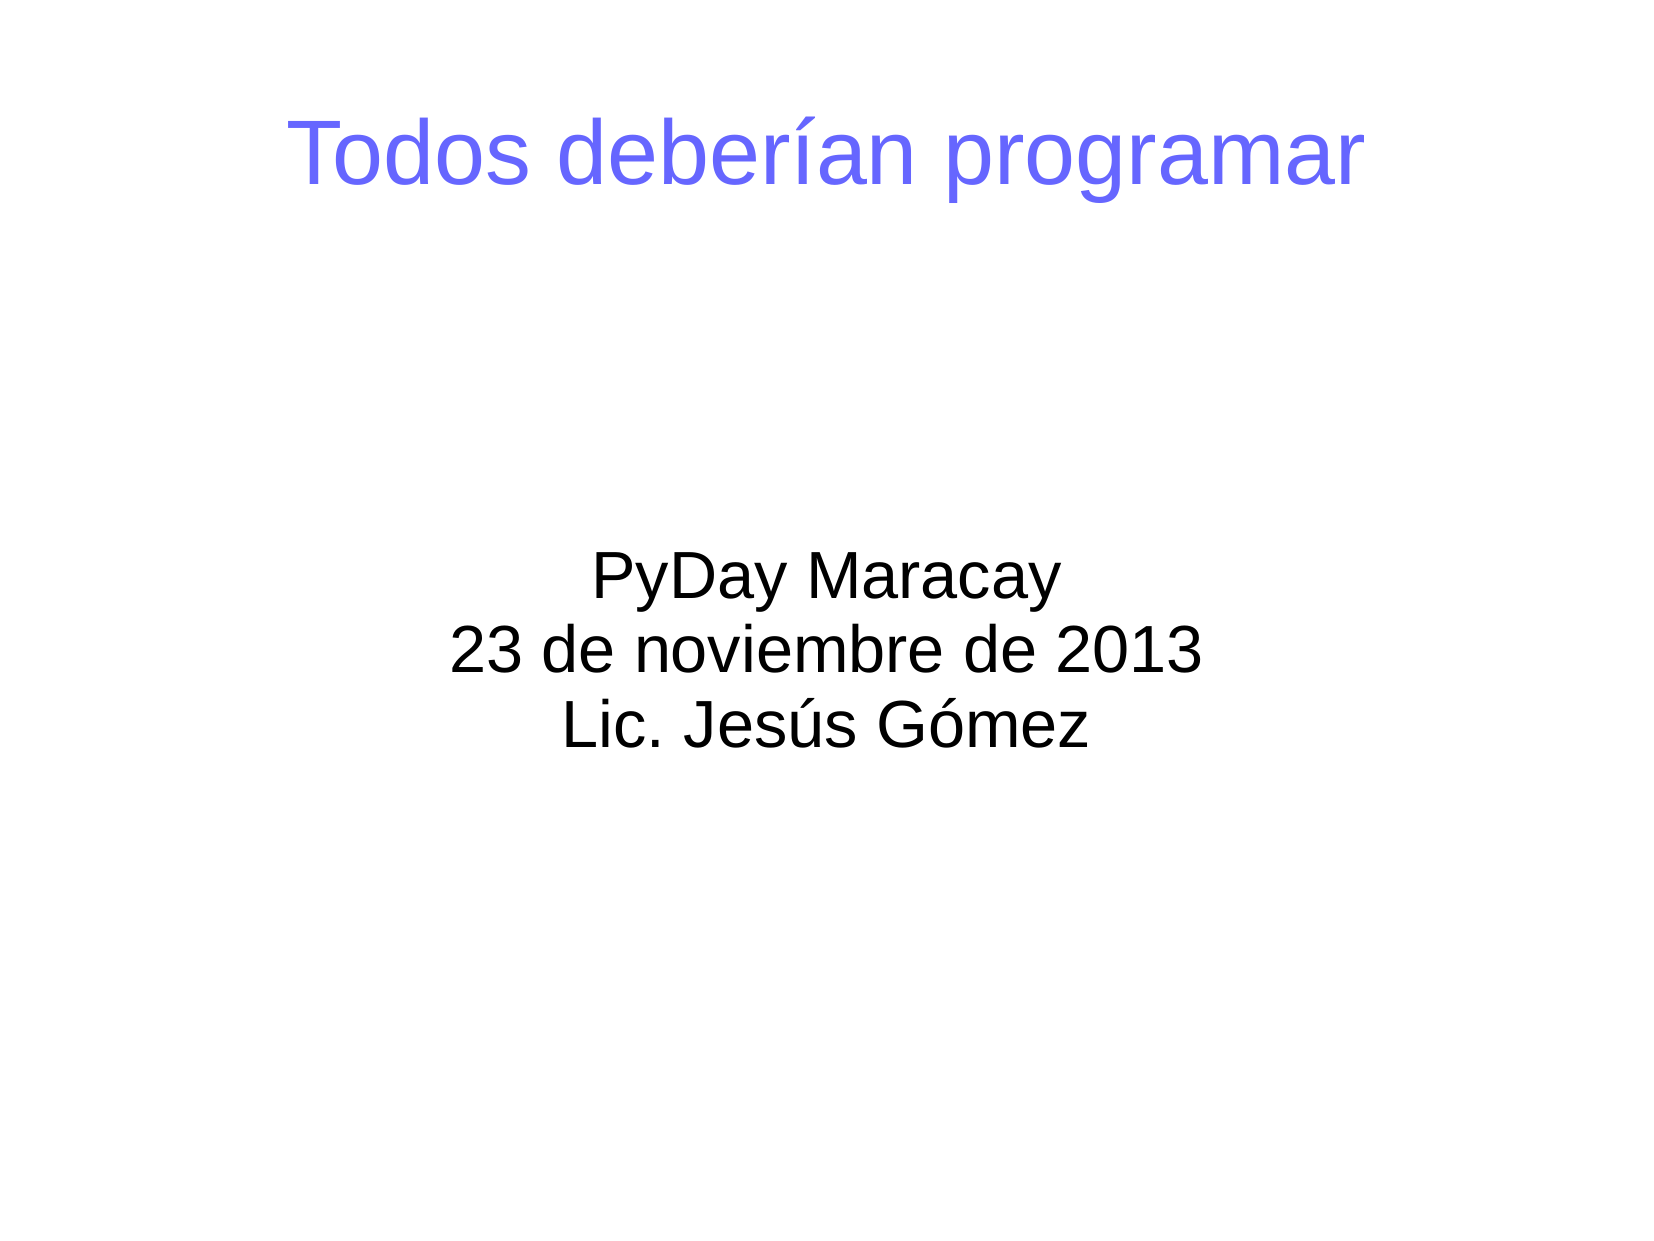

# Todos deberían programar
PyDay Maracay
23 de noviembre de 2013
Lic. Jesús Gómez